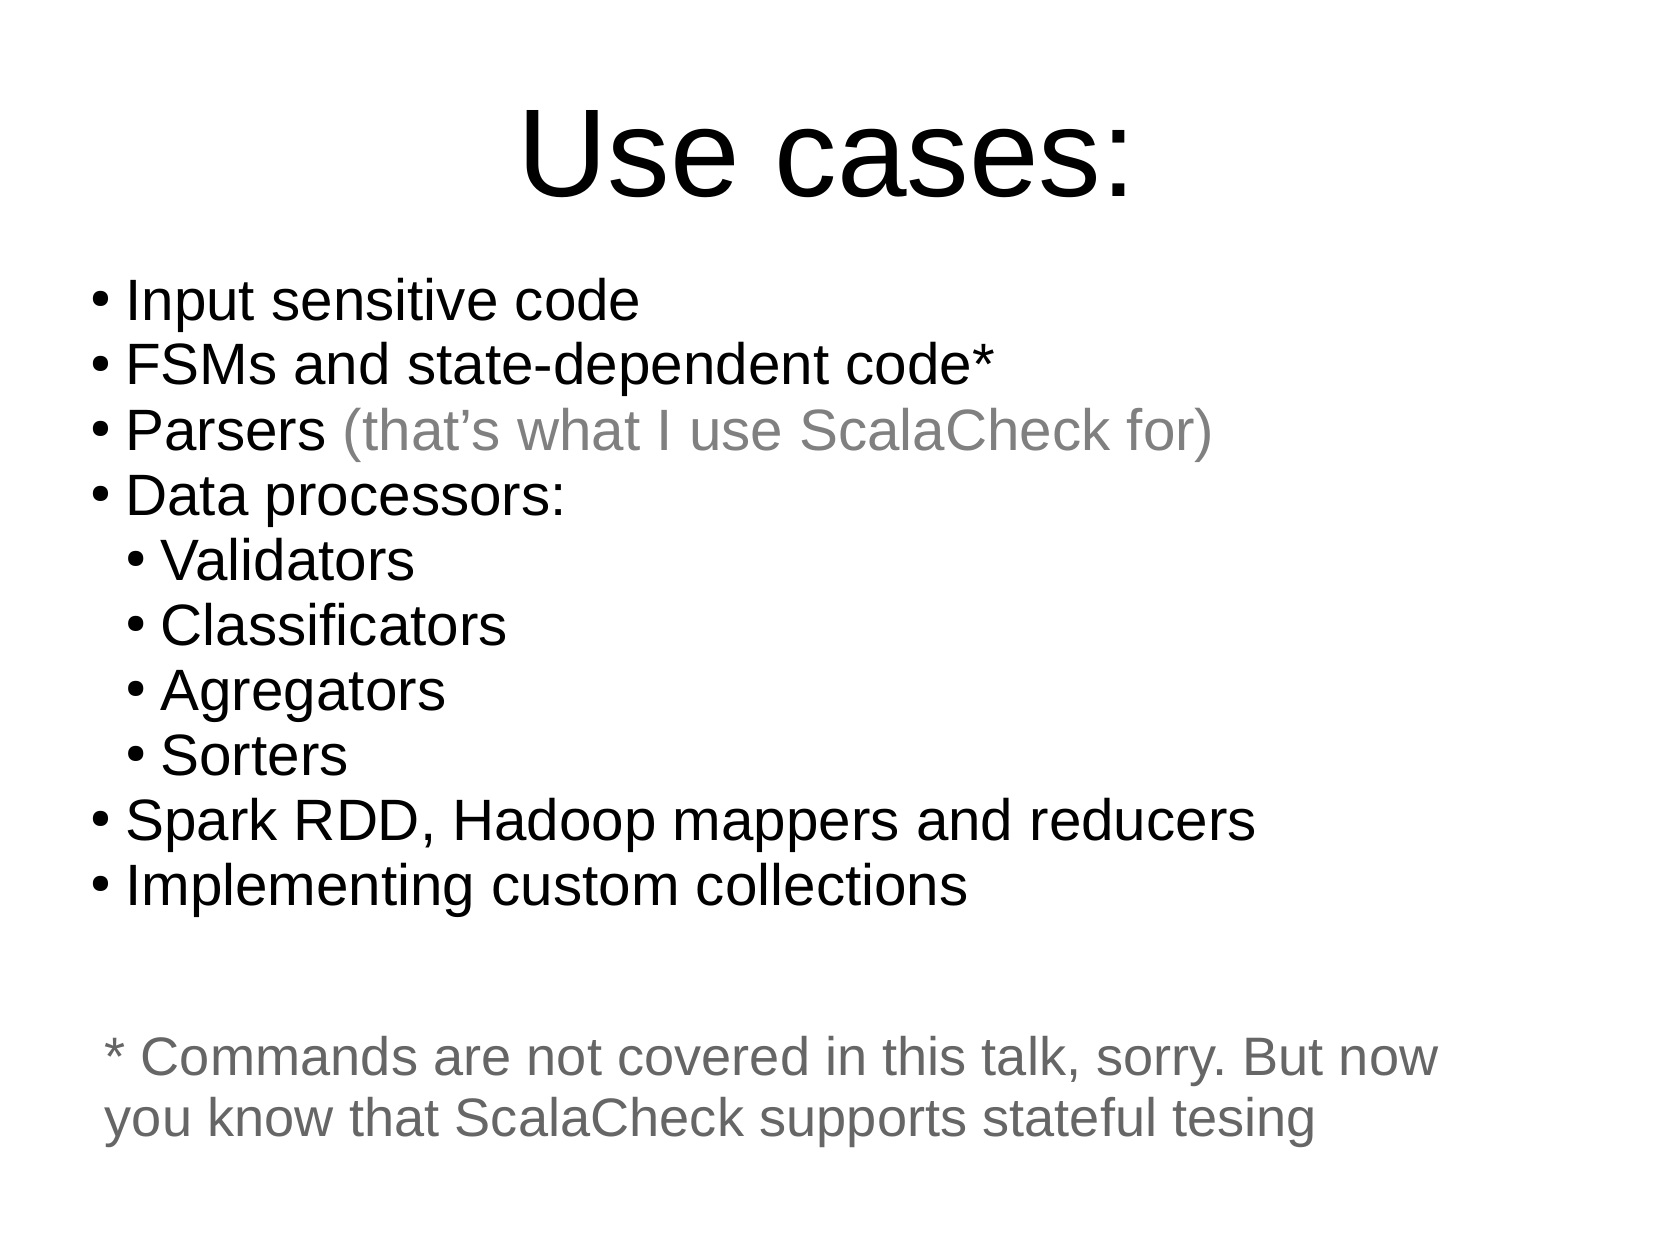

# Use cases:
Input sensitive code
FSMs and state-dependent code*
Parsers (that’s what I use ScalaCheck for)
Data processors:
Validators
Classificators
Agregators
Sorters
Spark RDD, Hadoop mappers and reducers
Implementing custom collections
* Commands are not covered in this talk, sorry. But now you know that ScalaCheck supports stateful tesing